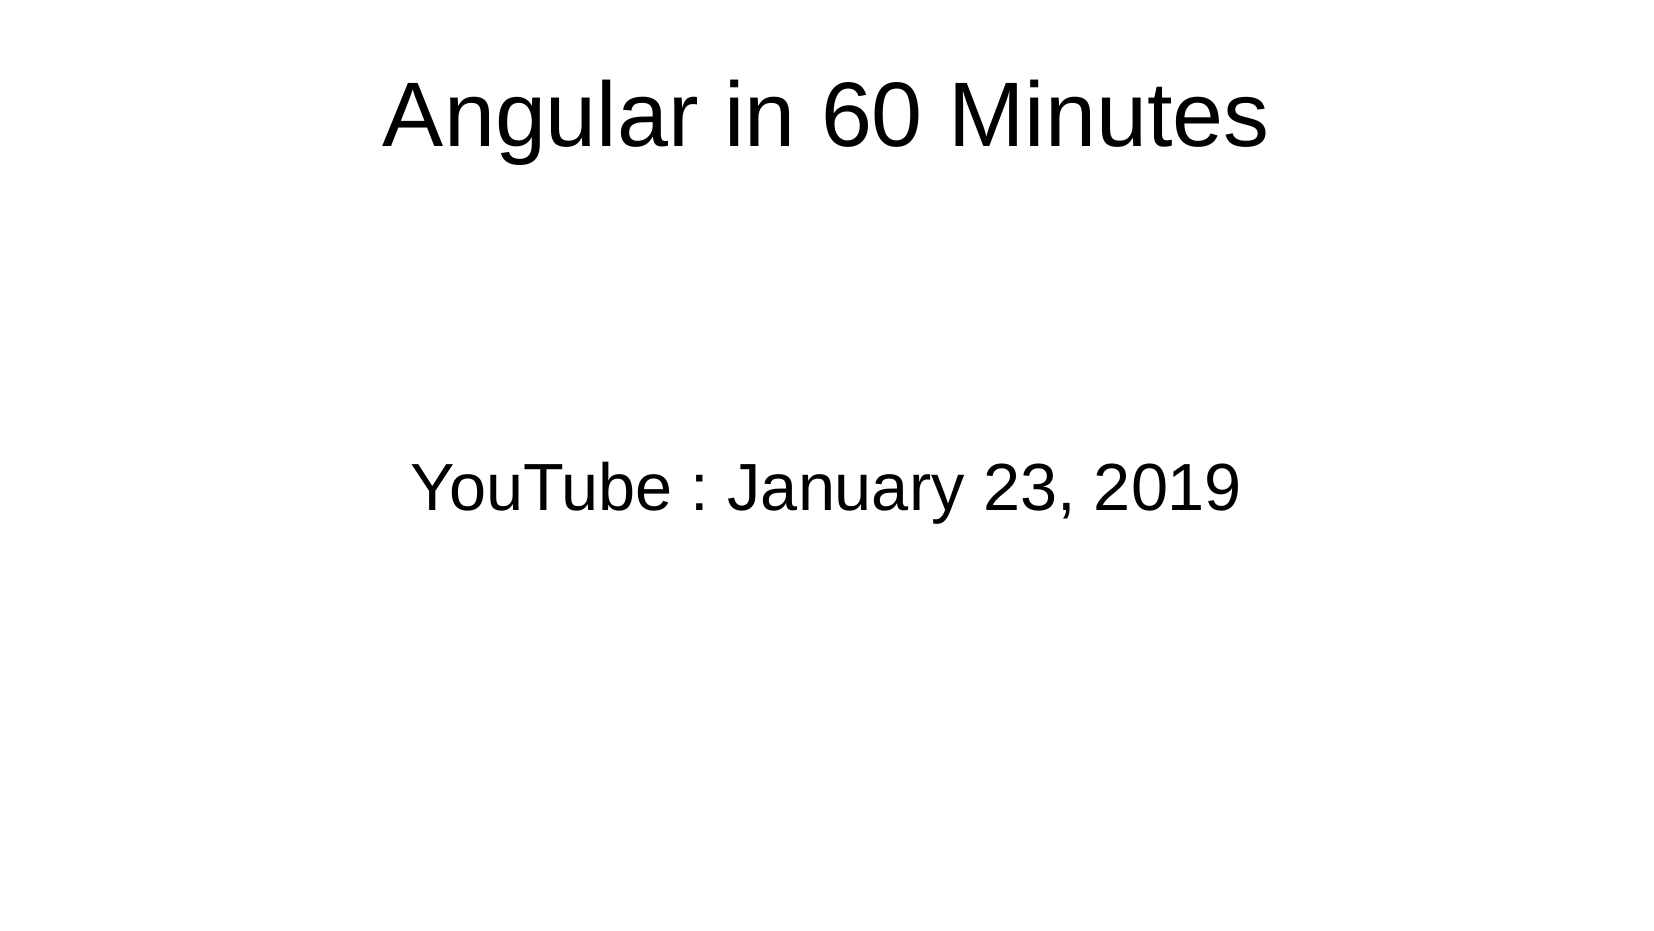

# Angular in 60 Minutes
YouTube : January 23, 2019